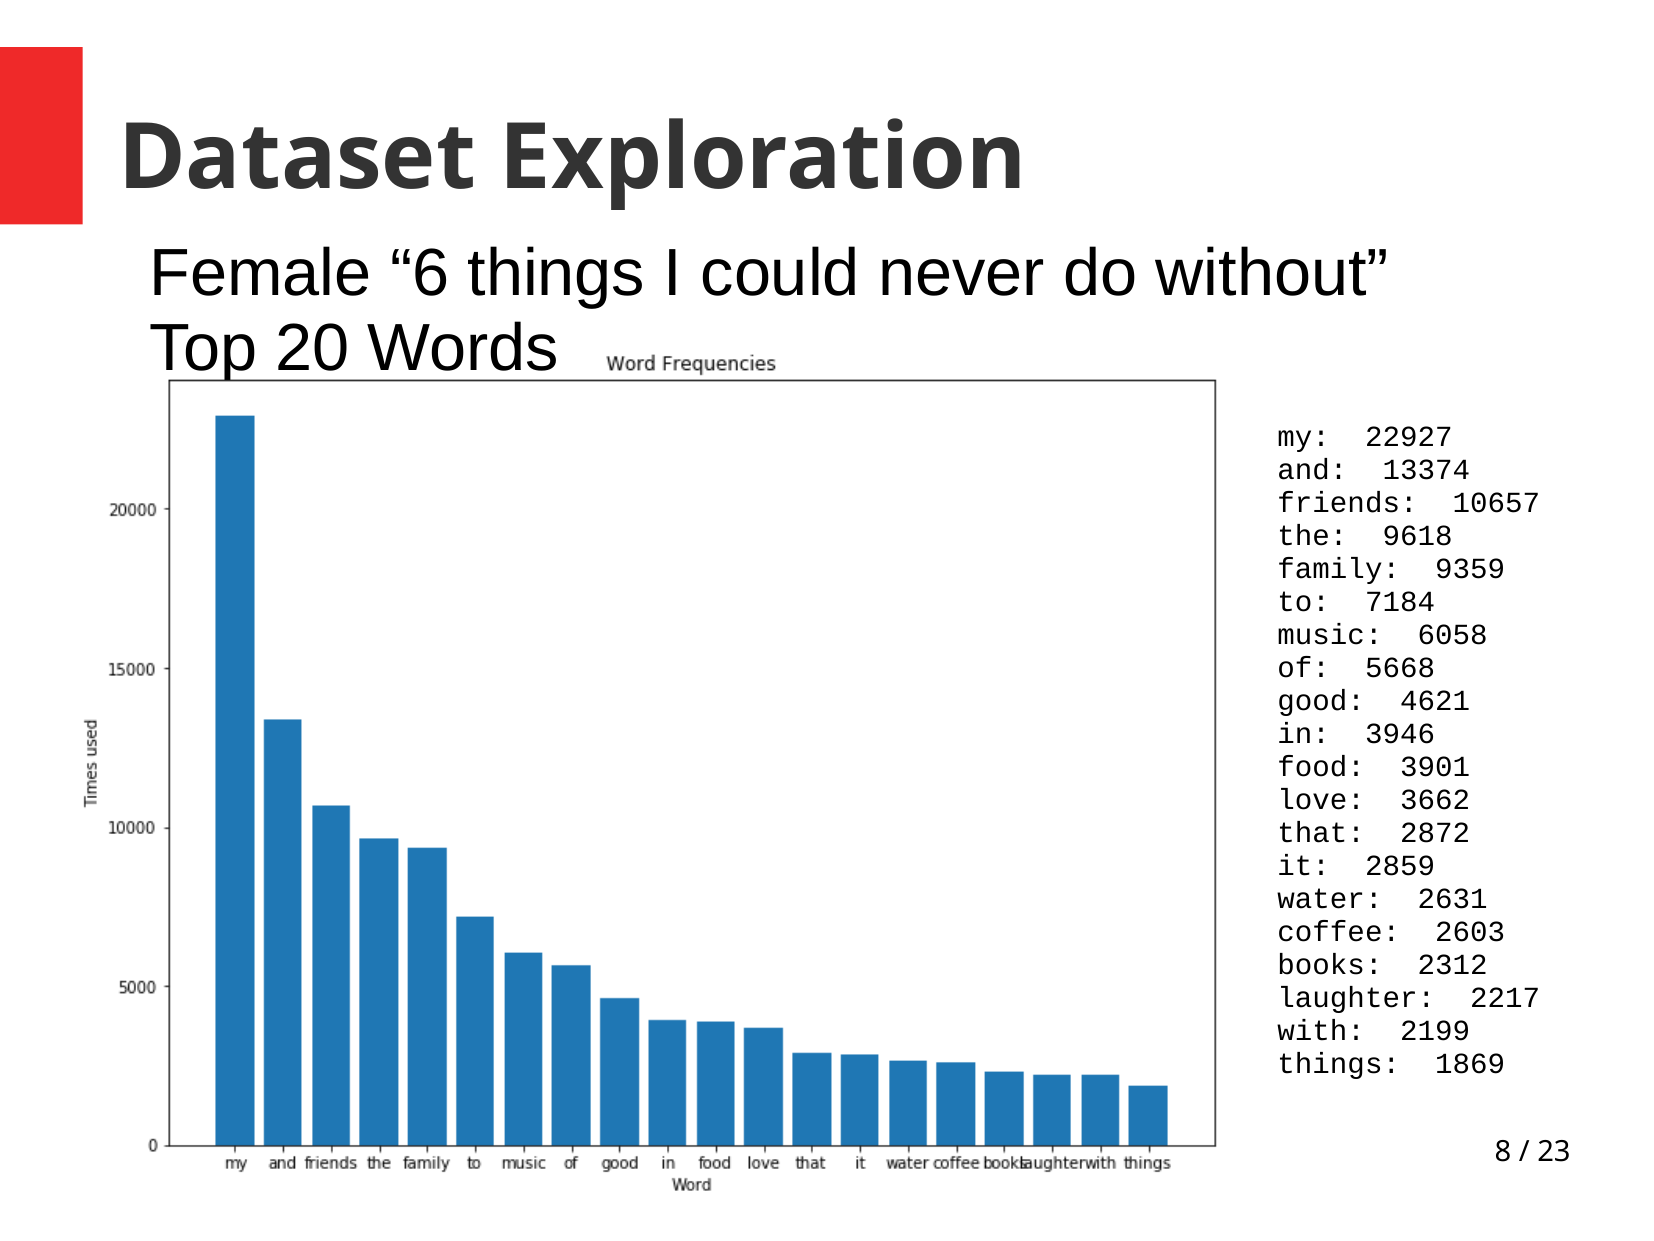

# Dataset Exploration
Female “6 things I could never do without” Top 20 Words
my: 22927
and: 13374
friends: 10657
the: 9618
family: 9359
to: 7184
music: 6058
of: 5668
good: 4621
in: 3946
food: 3901
love: 3662
that: 2872
it: 2859
water: 2631
coffee: 2603
books: 2312
laughter: 2217
with: 2199
things: 1869
8